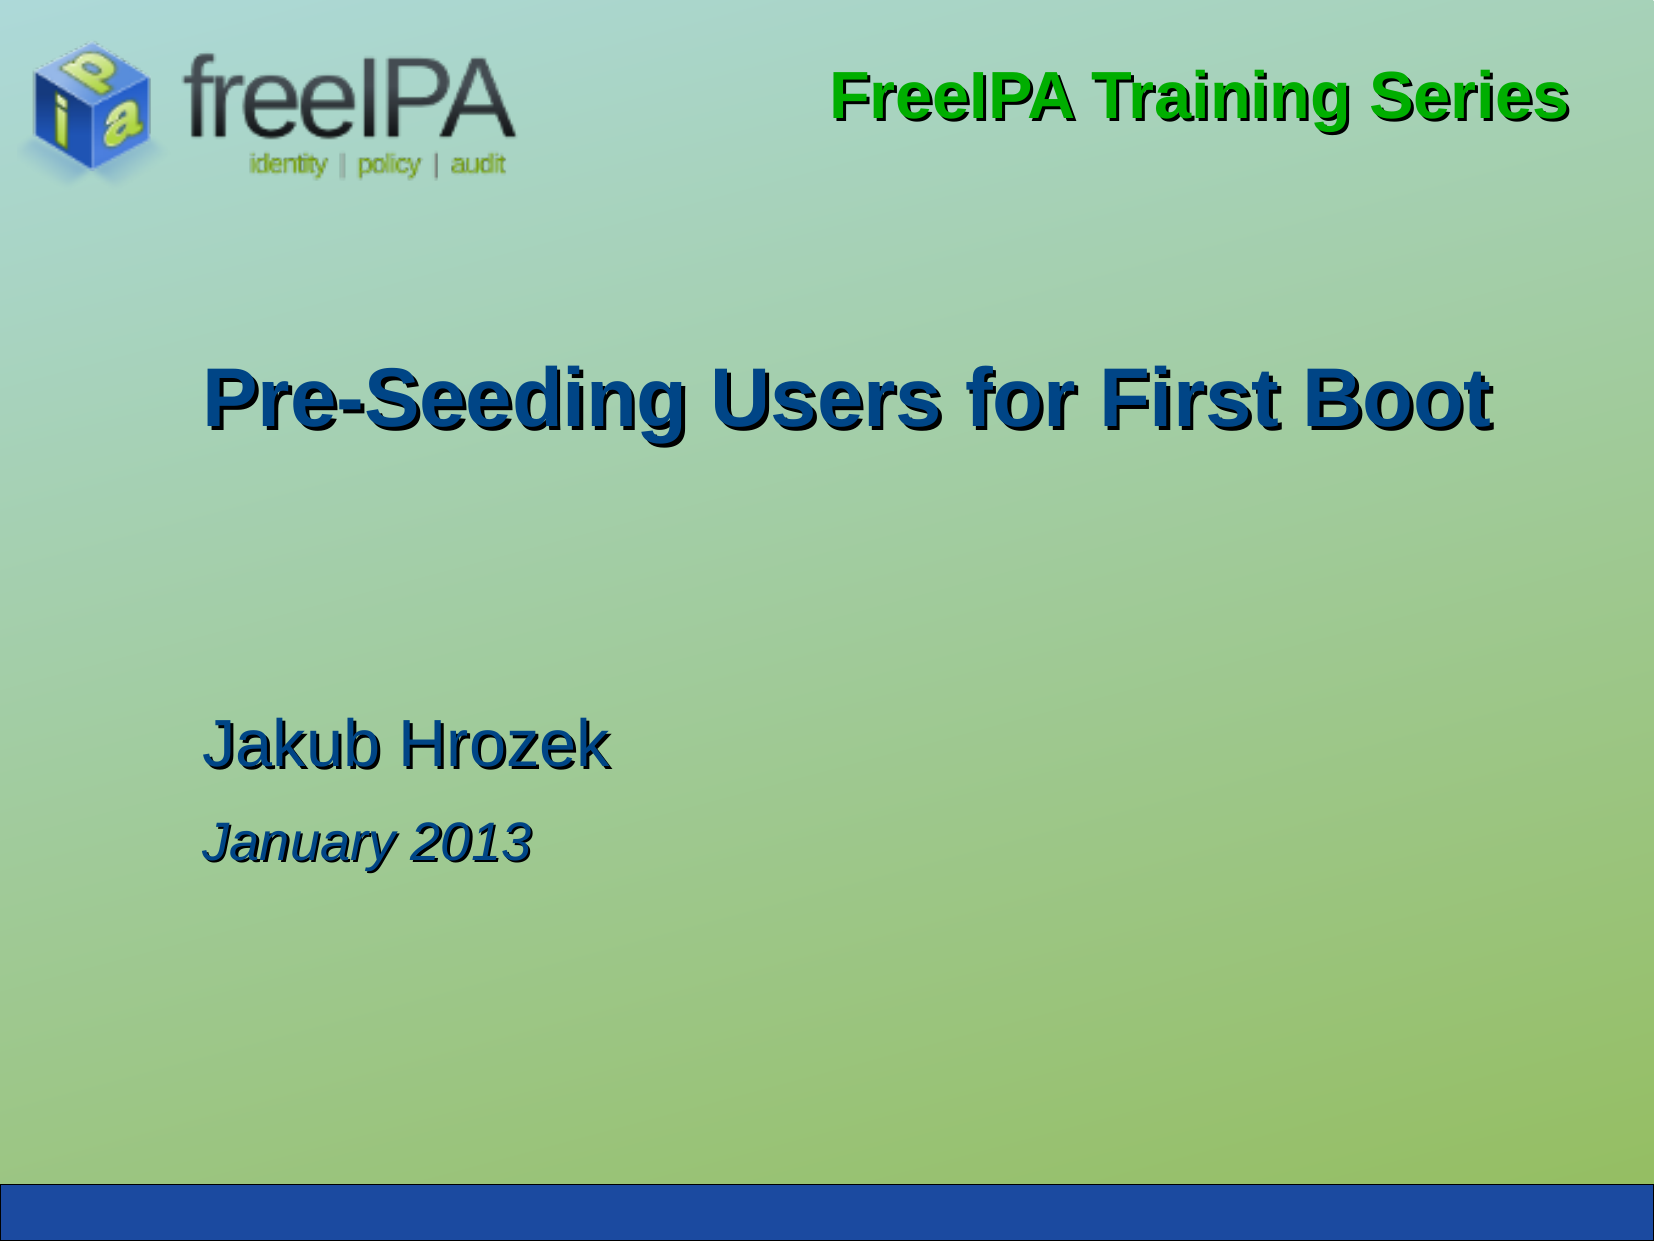

Pre-Seeding Users for First Boot
Jakub Hrozek
January 2013